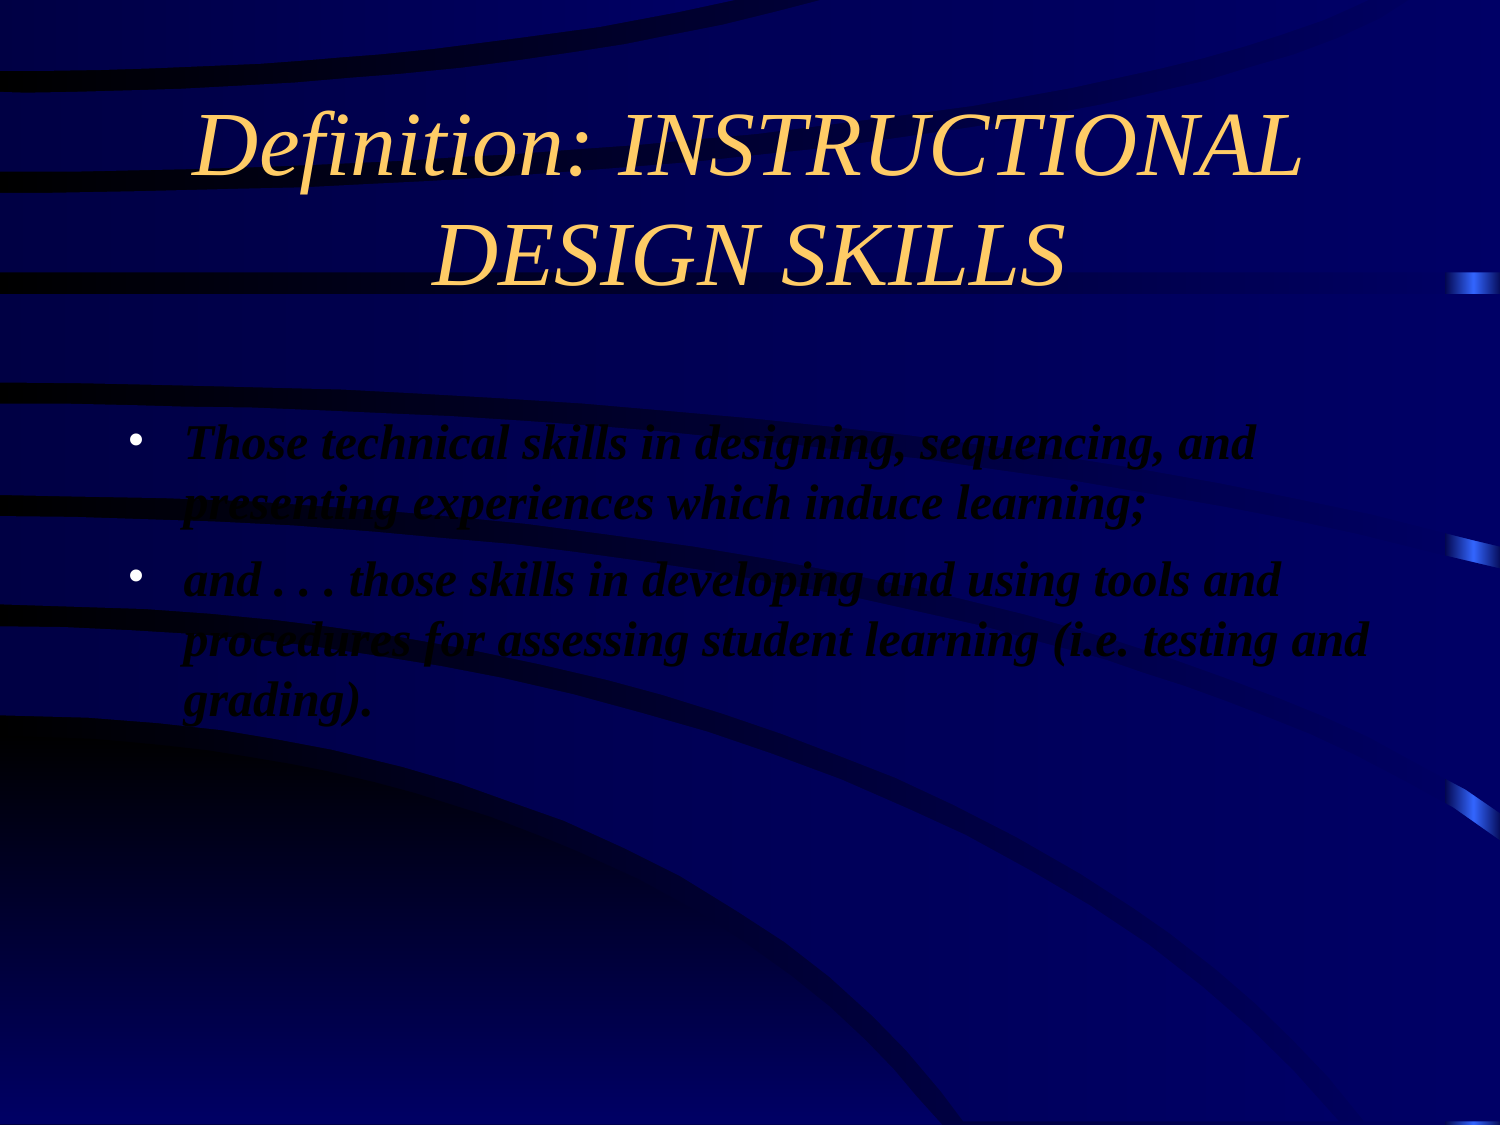

# Definition: INSTRUCTIONAL DESIGN SKILLS
Those technical skills in designing, sequencing, and presenting experiences which induce learning;
and . . . those skills in developing and using tools and procedures for assessing student learning (i.e. testing and grading).